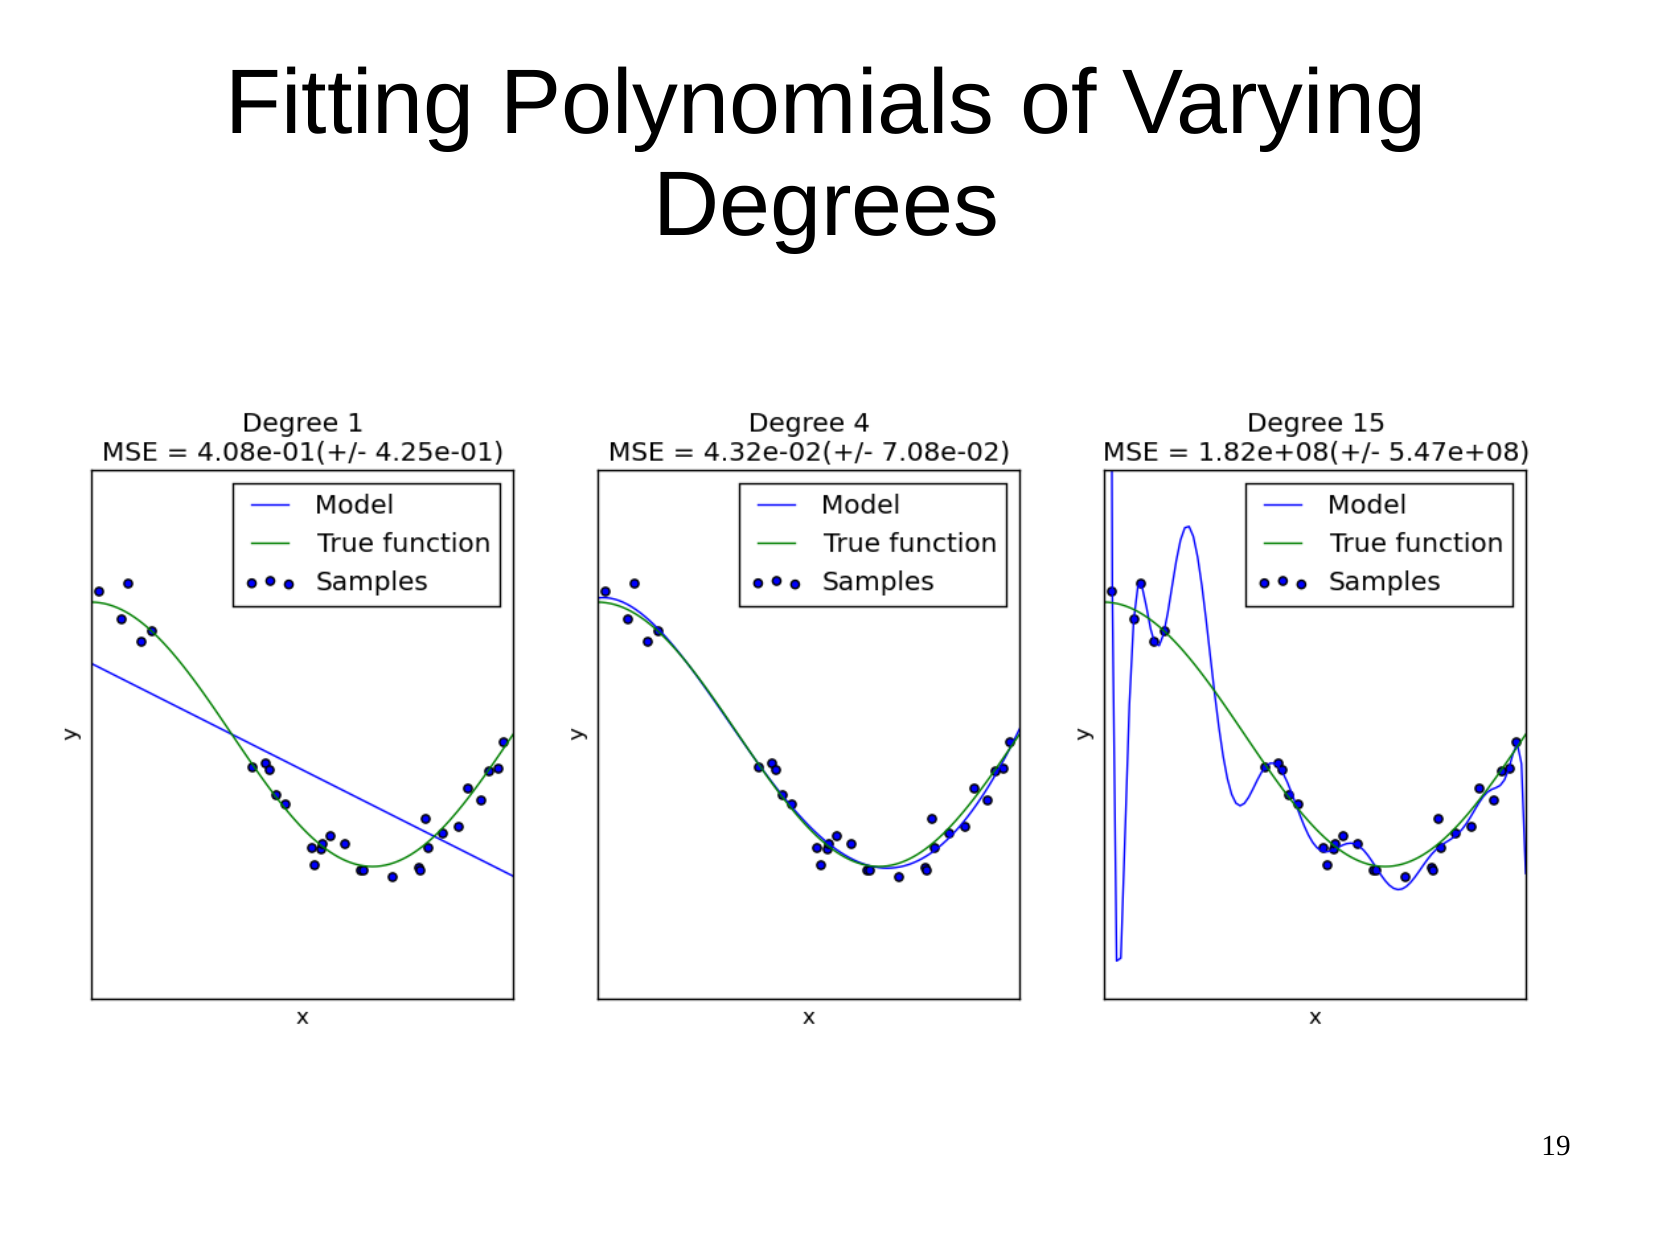

# Fitting Polynomials of Varying Degrees
19